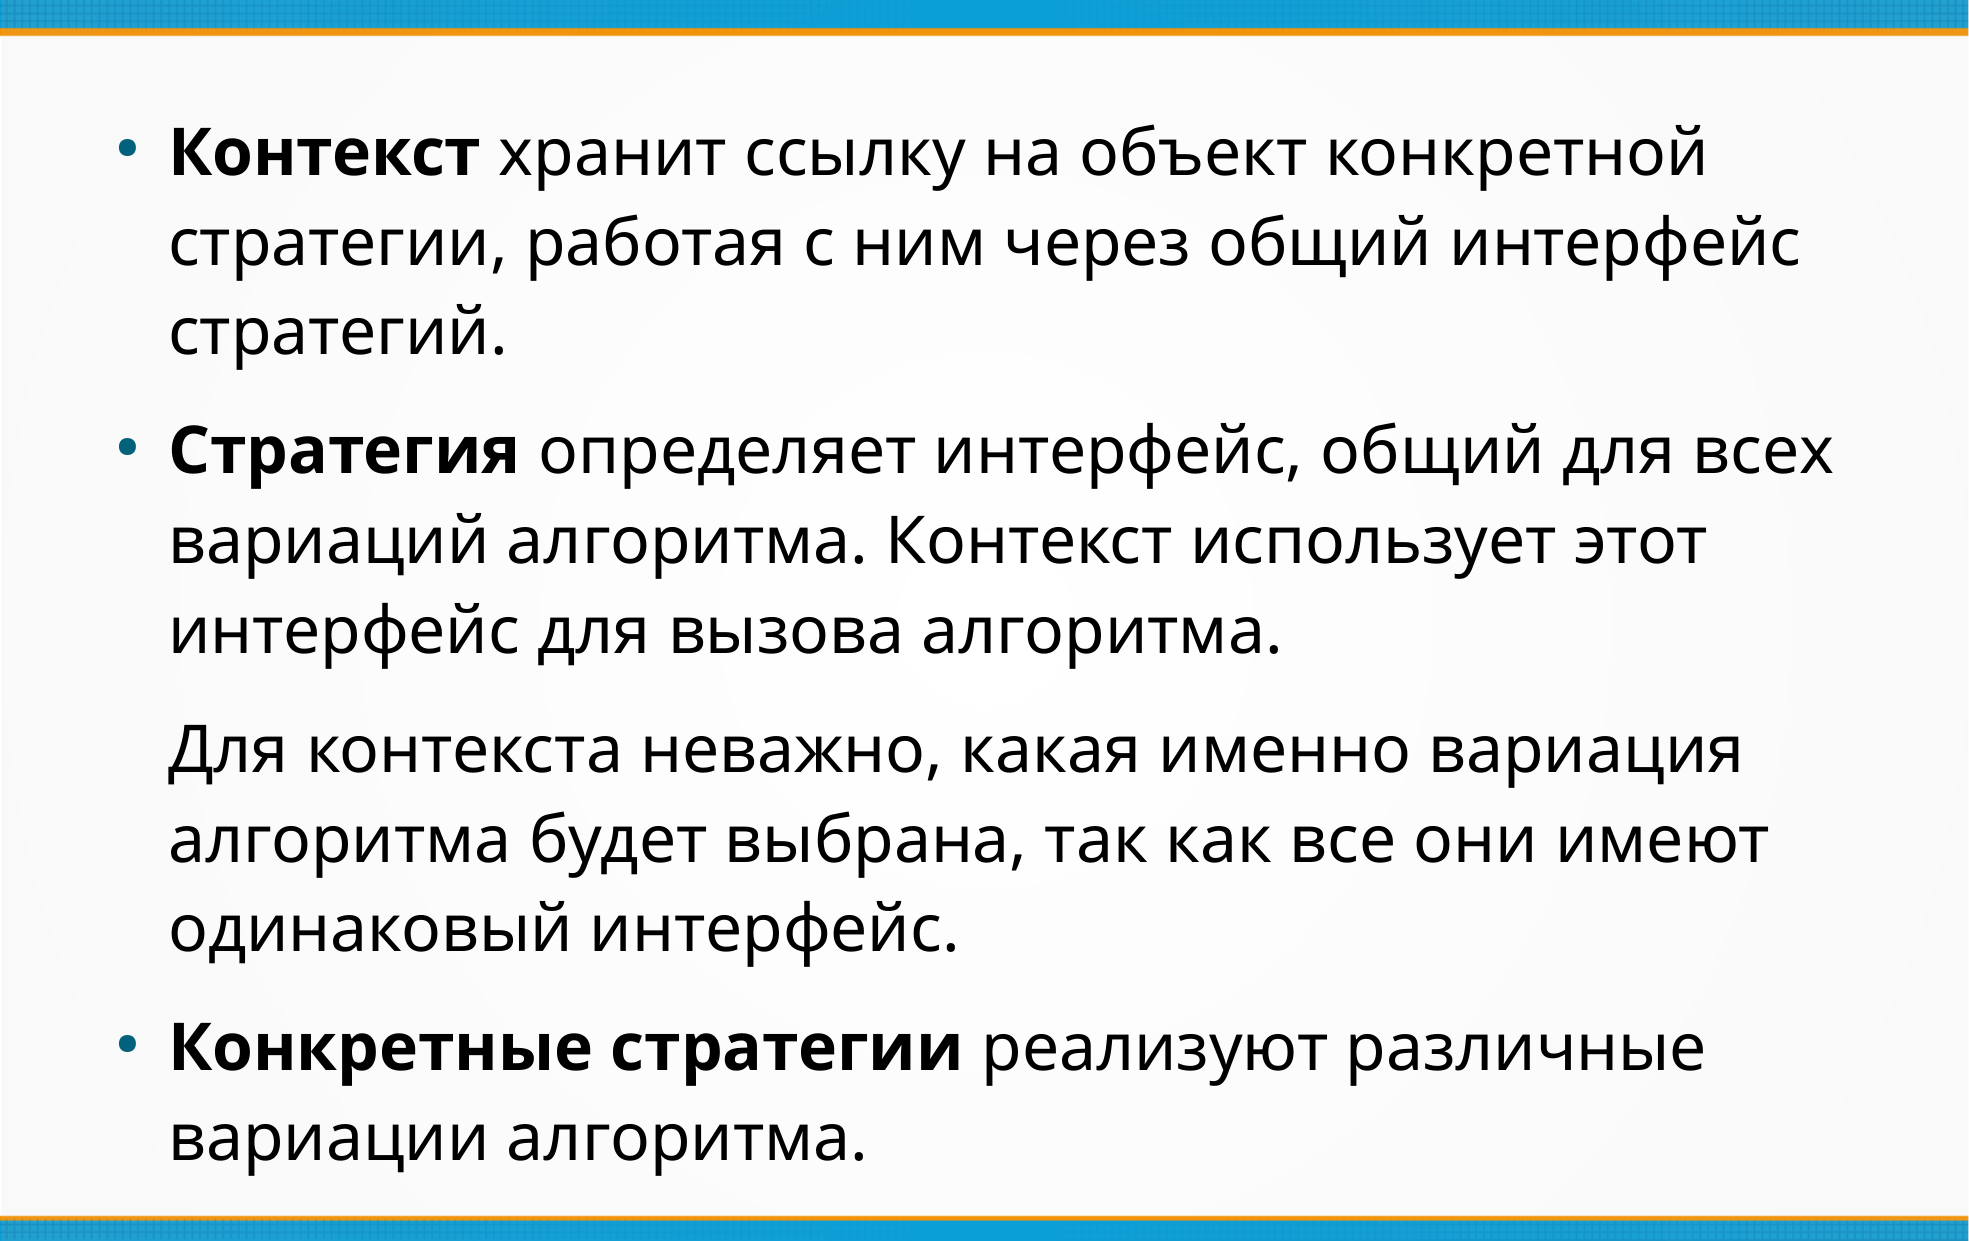

# Контекст хранит ссылку на объект конкретной стратегии, работая с ним через общий интерфейс стратегий.
Стратегия определяет интерфейс, общий для всех вариаций алгоритма. Контекст использует этот интерфейс для вызова алгоритма.
Для контекста неважно, какая именно вариация алгоритма будет выбрана, так как все они имеют одинаковый интерфейс.
Конкретные стратегии реализуют различные вариации алгоритма.